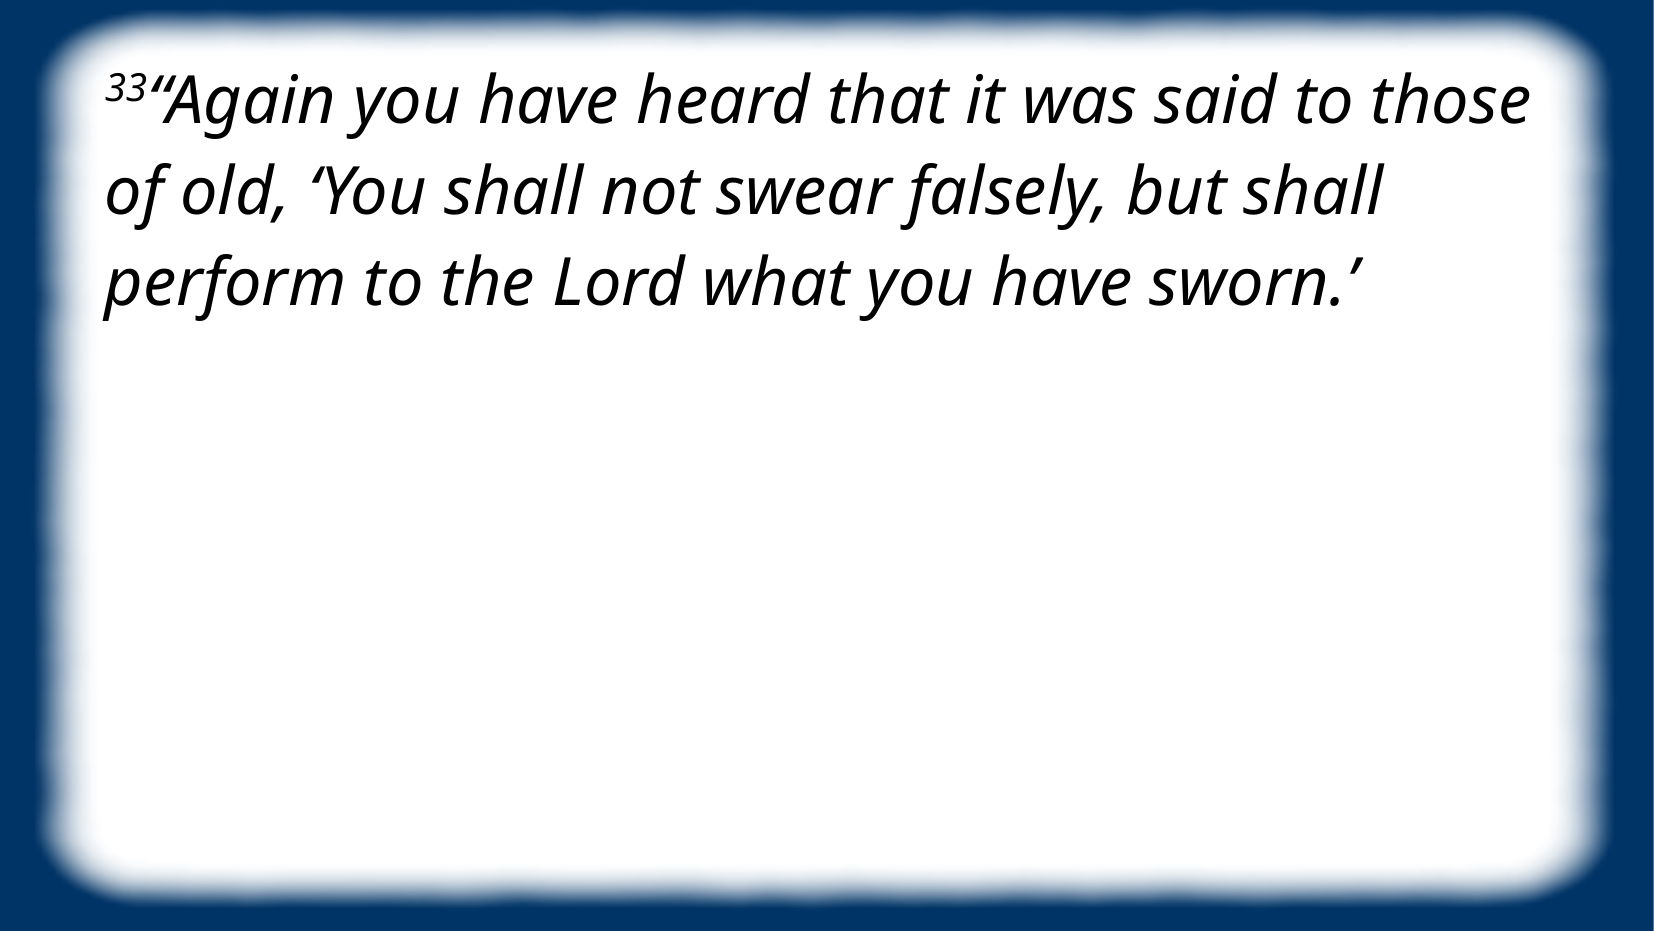

33“Again you have heard that it was said to those of old, ‘You shall not swear falsely, but shall perform to the Lord what you have sworn.’